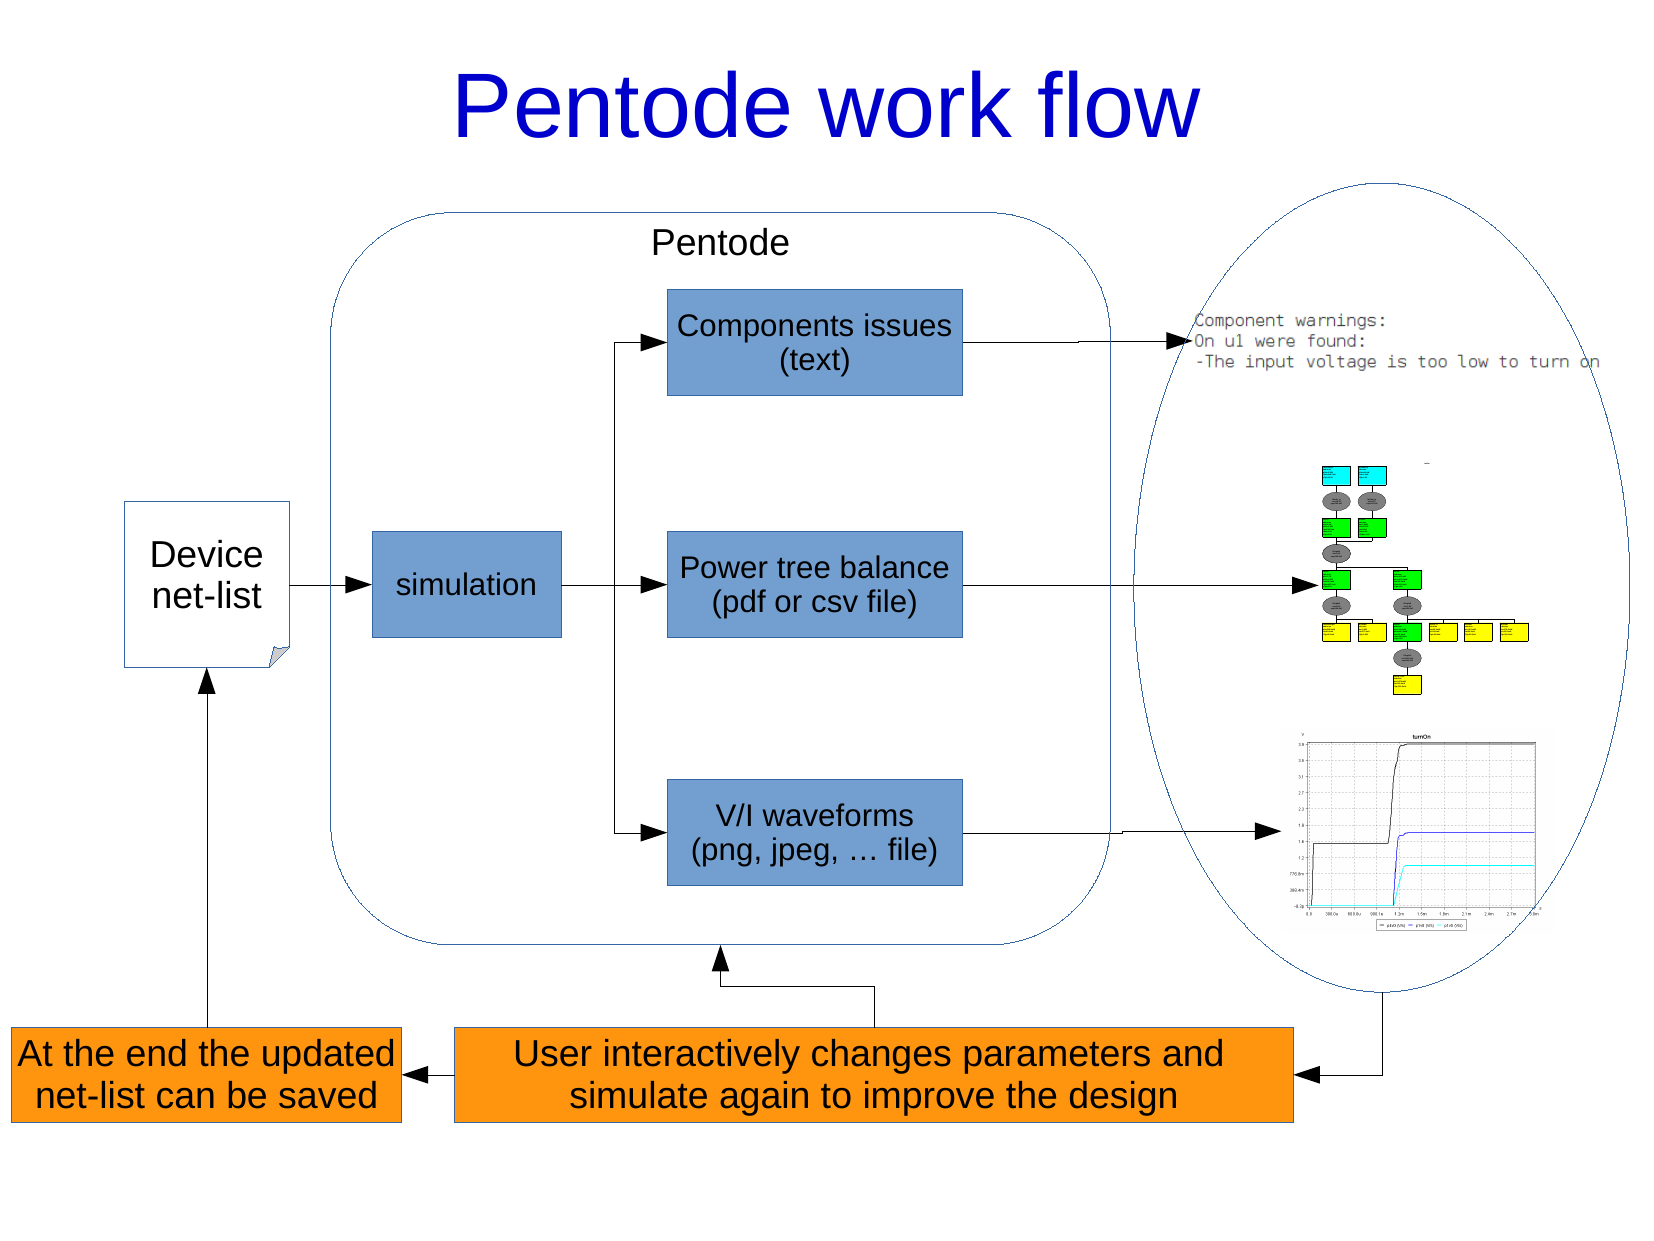

# Pentode work flow
Pentode
Components issues
(text)
Device
net-list
simulation
Power tree balance
(pdf or csv file)
V/I waveforms
(png, jpeg, … file)
At the end the updated
net-list can be saved
User interactively changes parameters and
simulate again to improve the design